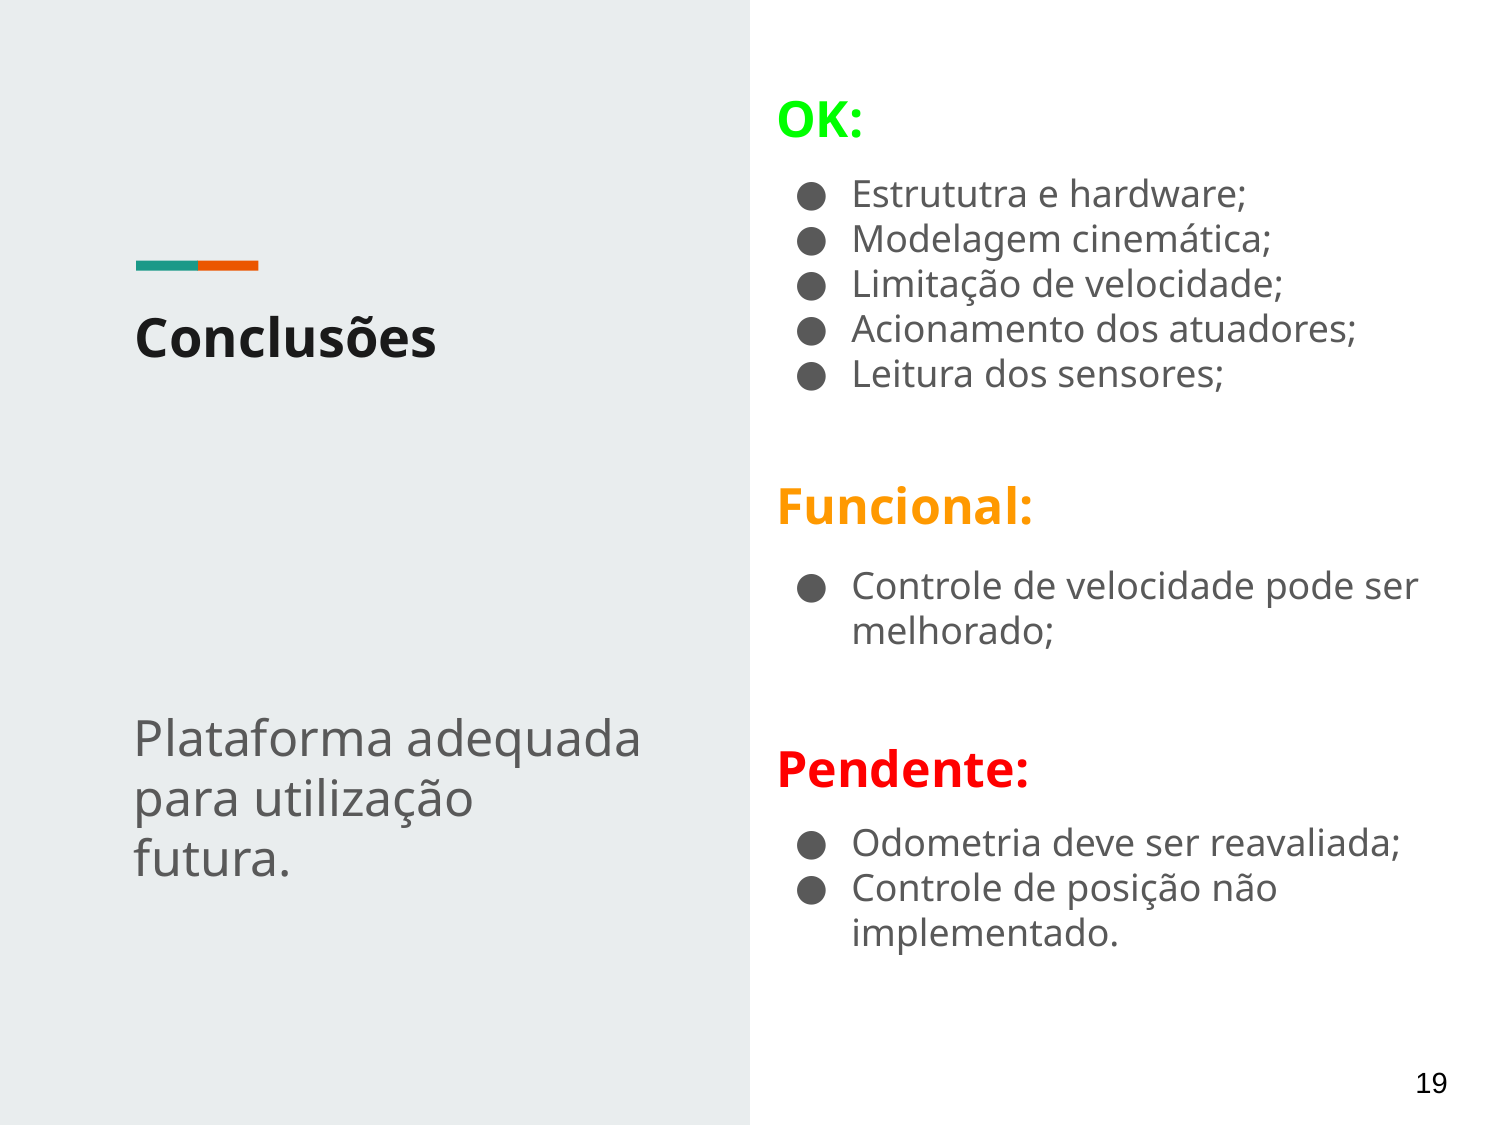

OK:
Estrututra e hardware;
Modelagem cinemática;
Limitação de velocidade;
Acionamento dos atuadores;
Leitura dos sensores;
# Conclusões
Funcional:
Controle de velocidade pode ser melhorado;
Plataforma adequada para utilização futura.
Pendente:
Odometria deve ser reavaliada;
Controle de posição não implementado.